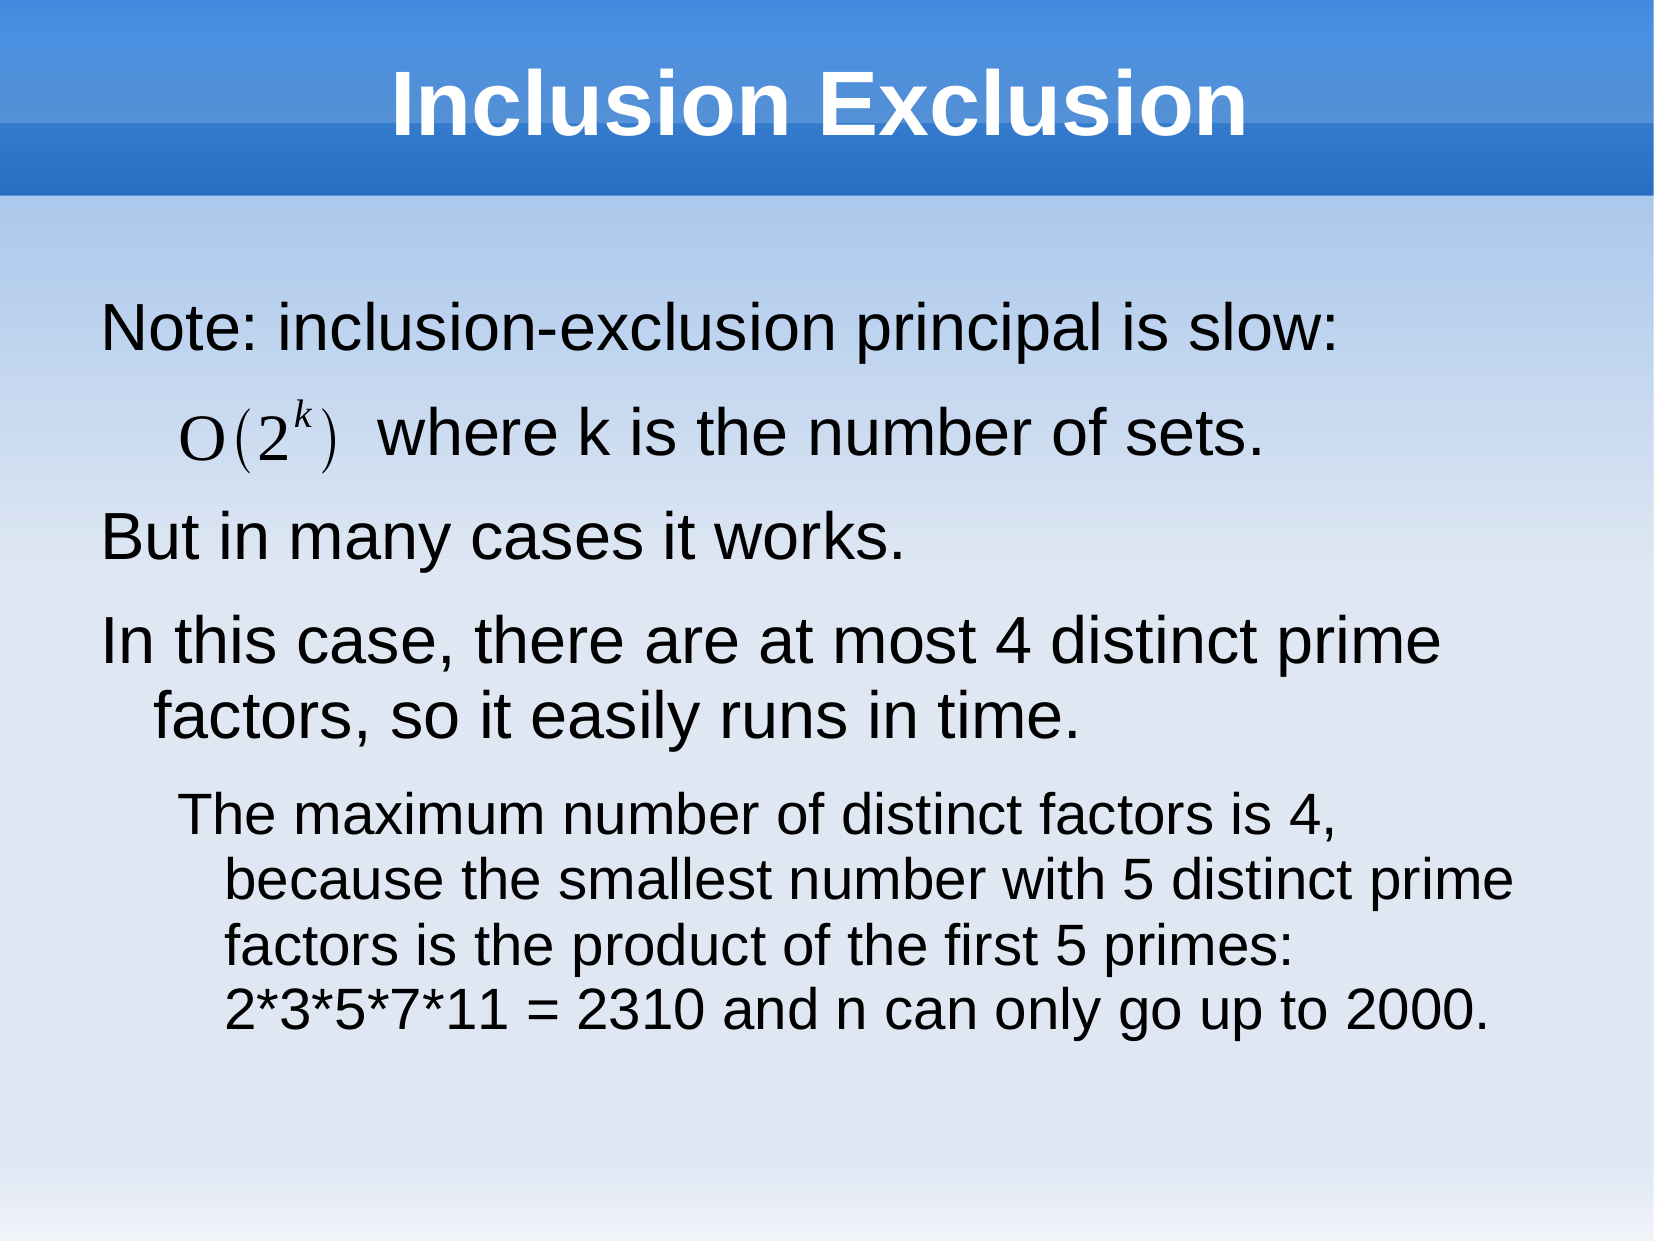

# Inclusion Exclusion
Note: inclusion-exclusion principal is slow:
 where k is the number of sets.
But in many cases it works.
In this case, there are at most 4 distinct prime factors, so it easily runs in time.
The maximum number of distinct factors is 4, because the smallest number with 5 distinct prime factors is the product of the first 5 primes: 2*3*5*7*11 = 2310 and n can only go up to 2000.